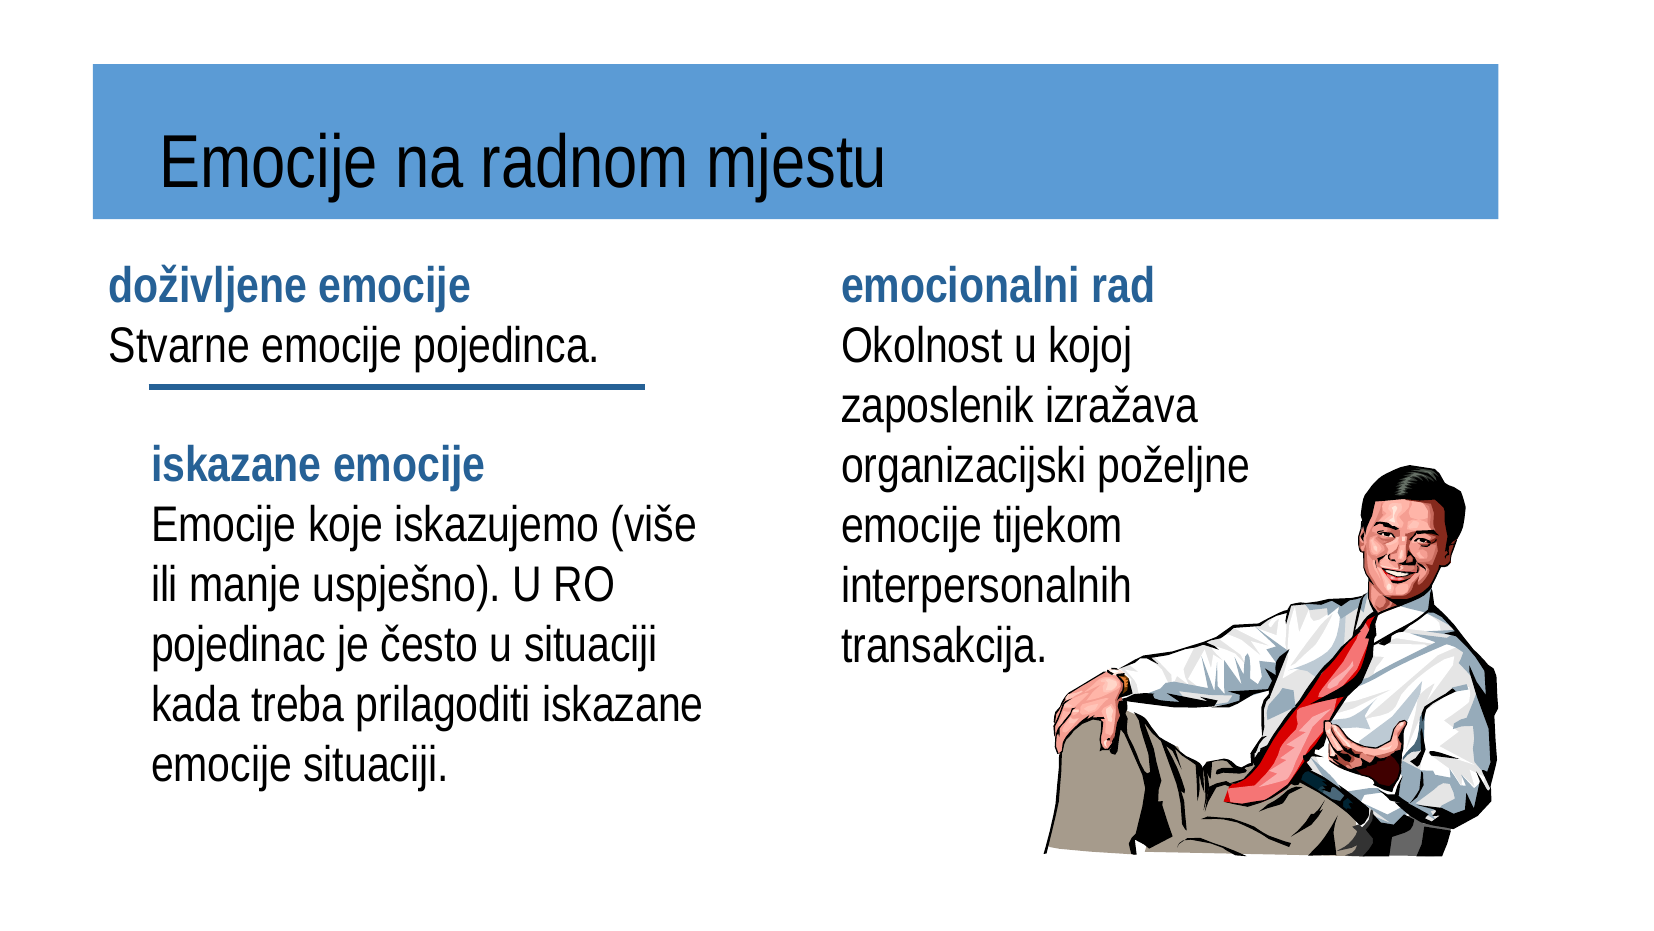

Emocije na radnom mjestu
emocionalni rad
Okolnost u kojoj zaposlenik izražava organizacijski poželjne emocije tijekom interpersonalnih transakcija.
doživljene emocije
Stvarne emocije pojedinca.
iskazane emocije
Emocije koje iskazujemo (više ili manje uspješno). U RO pojedinac je često u situaciji kada treba prilagoditi iskazane emocije situaciji.